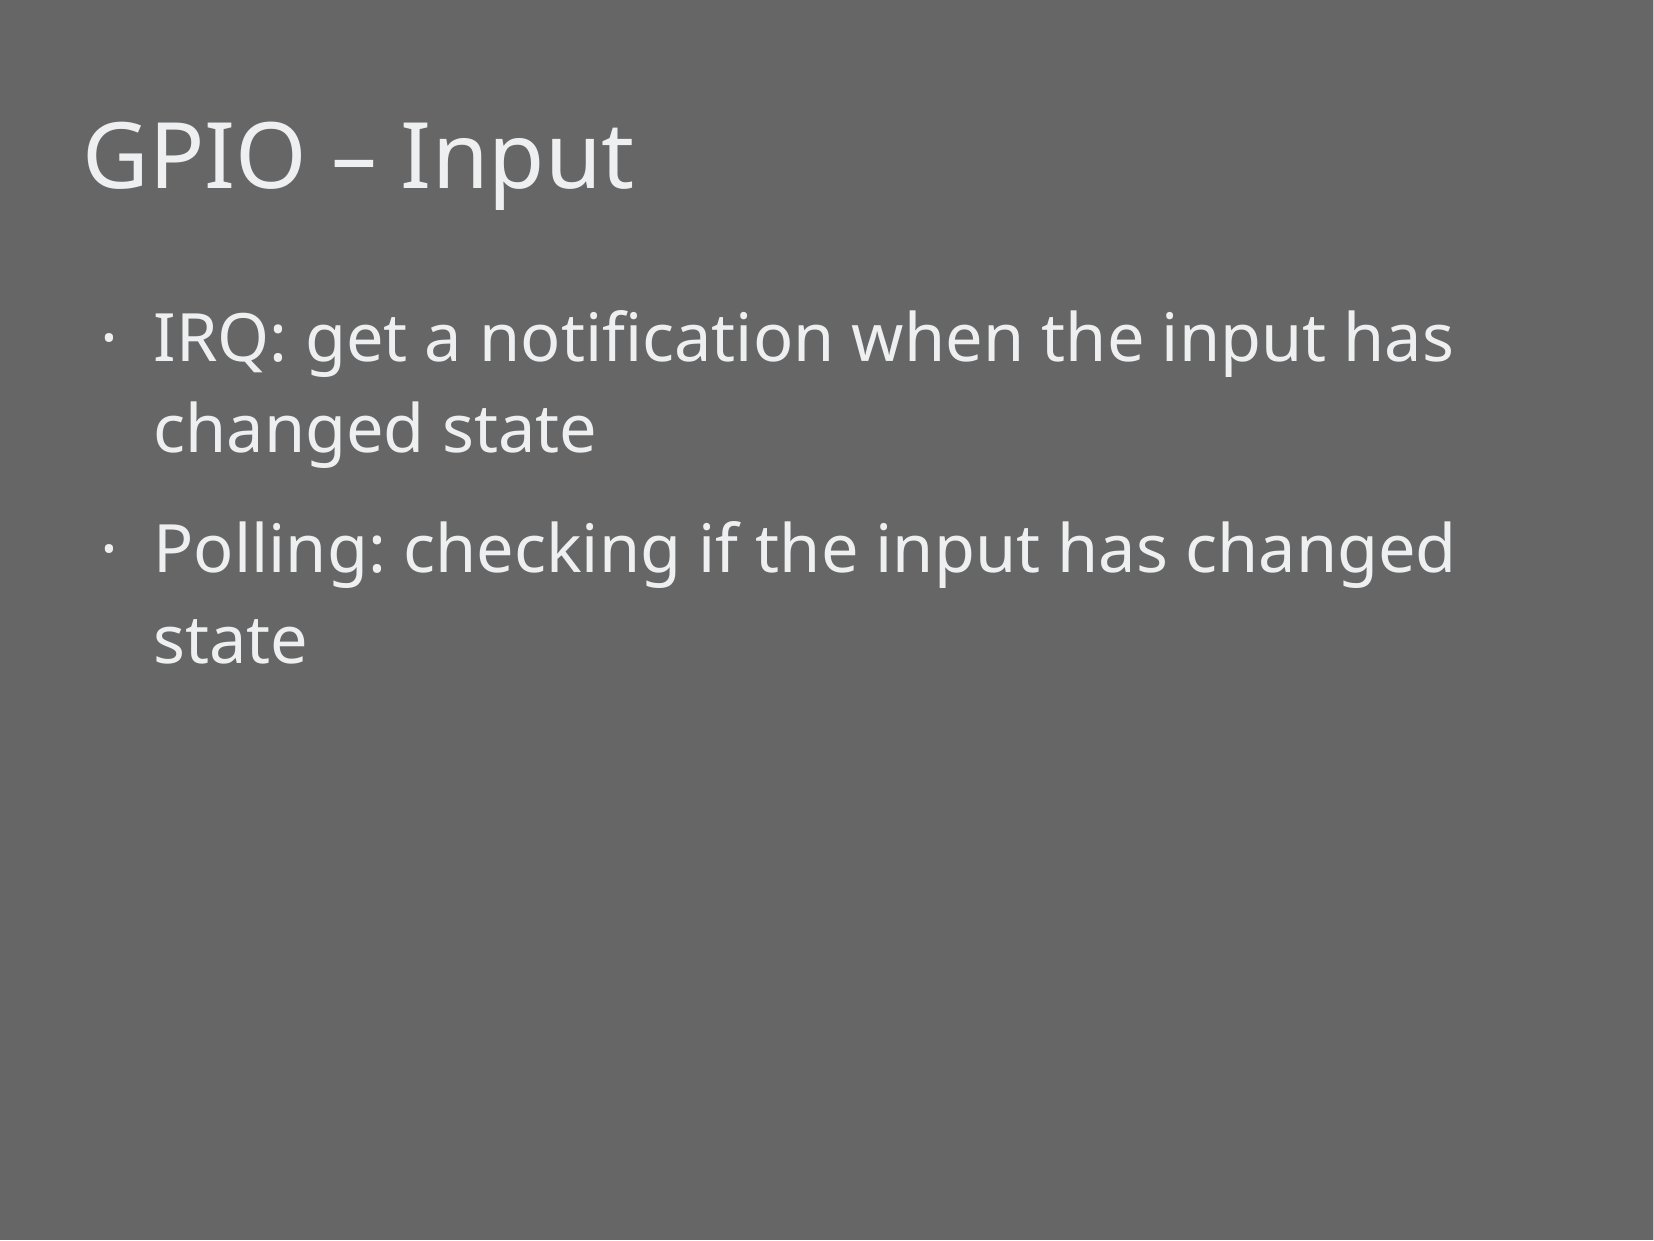

# GPIO – Input
IRQ: get a notification when the input has changed state
Polling: checking if the input has changed state